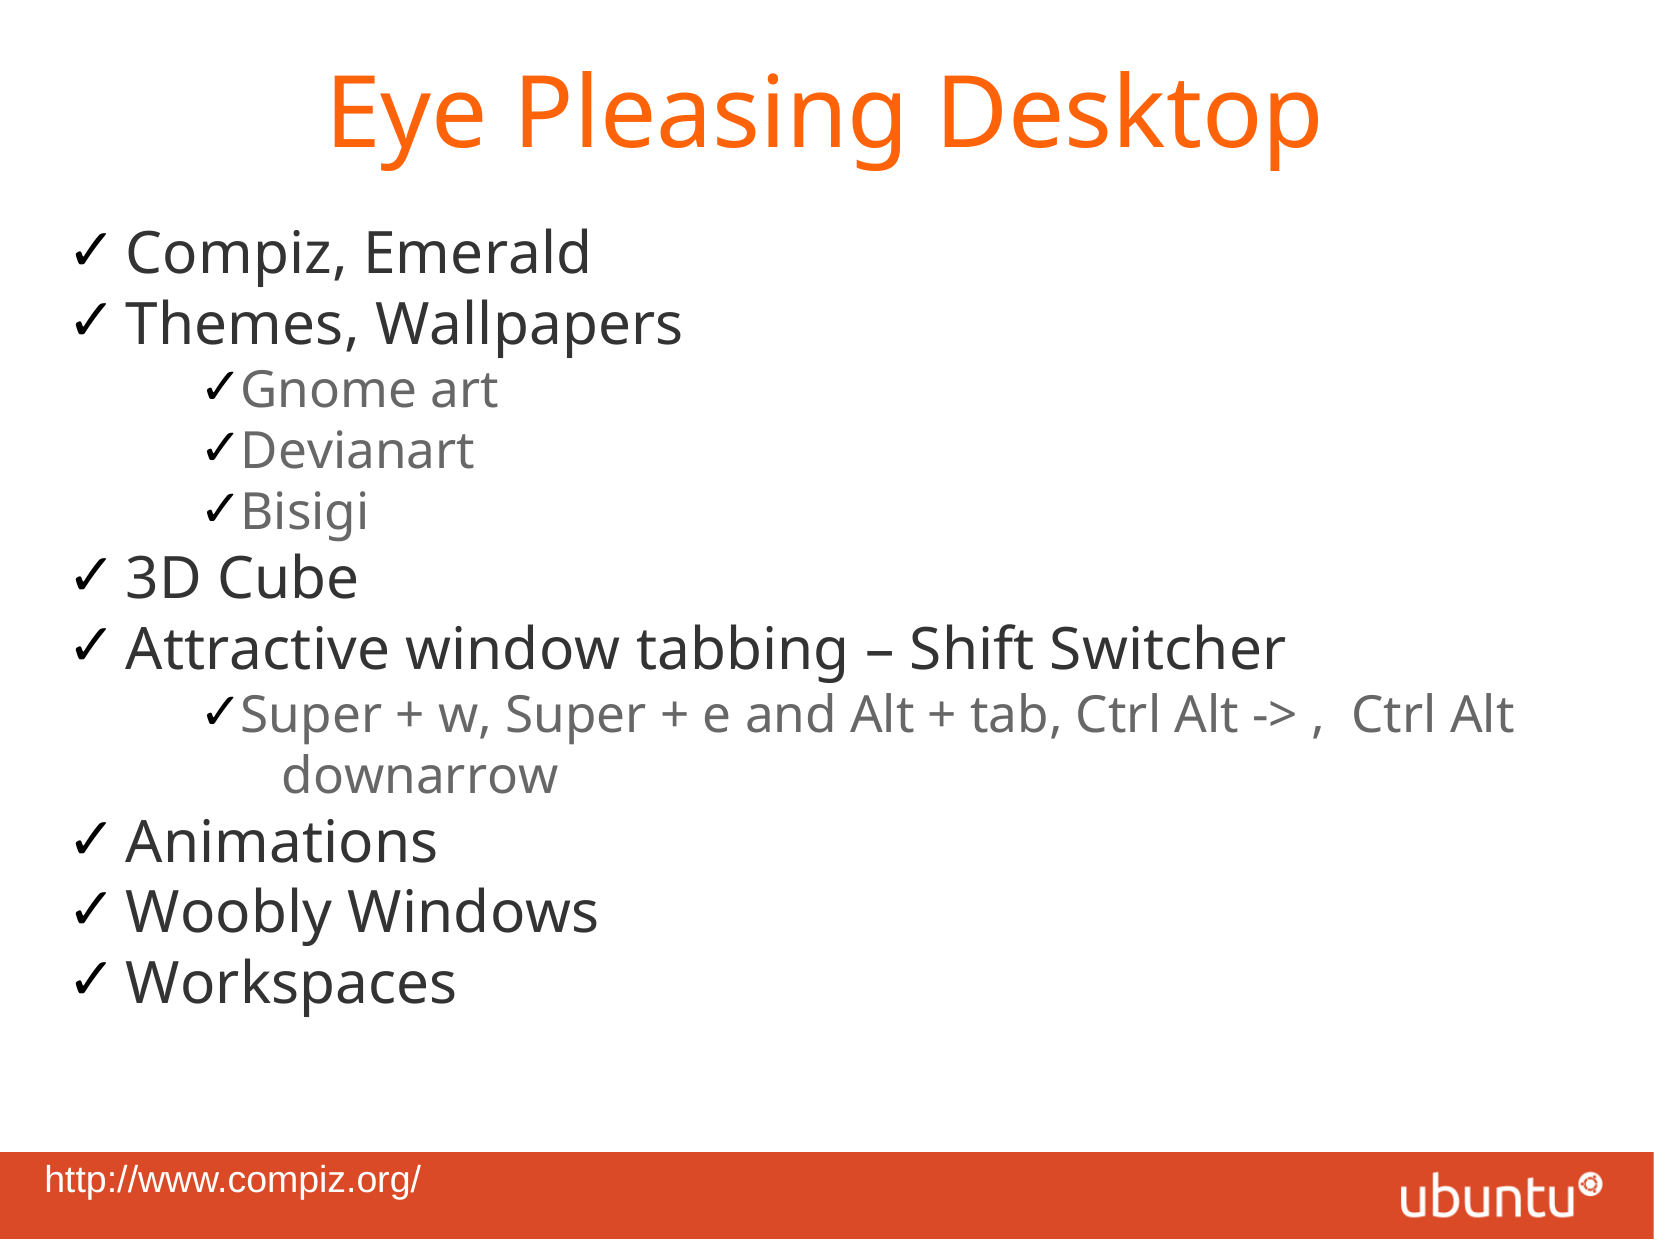

# Eye Pleasing Desktop
 Compiz, Emerald
 Themes, Wallpapers
Gnome art
Devianart
Bisigi
 3D Cube
 Attractive window tabbing – Shift Switcher
Super + w, Super + e and Alt + tab, Ctrl Alt -> , Ctrl Alt downarrow
 Animations
 Woobly Windows
 Workspaces
http://www.compiz.org/